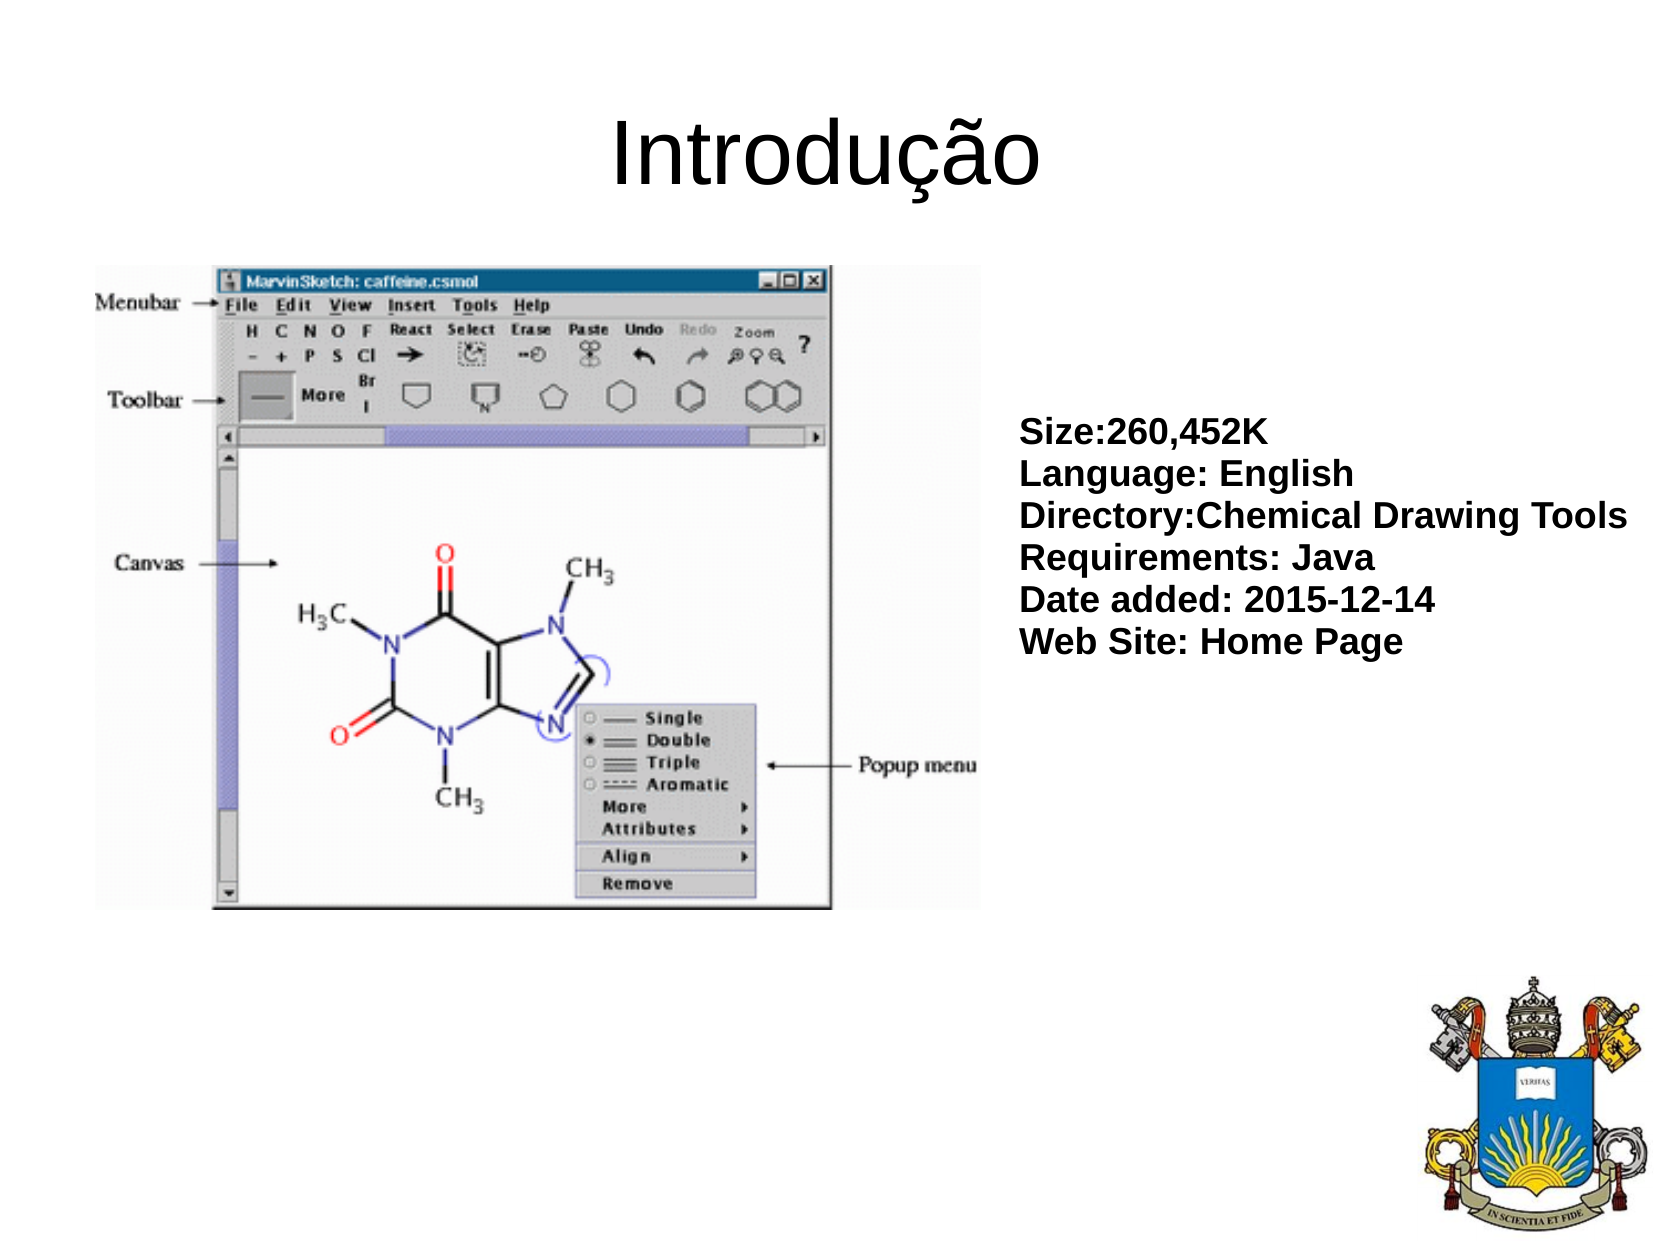

# Introdução
Size:260,452K
Language: English
Directory:Chemical Drawing Tools
Requirements: Java
Date added: 2015-12-14
Web Site: Home Page